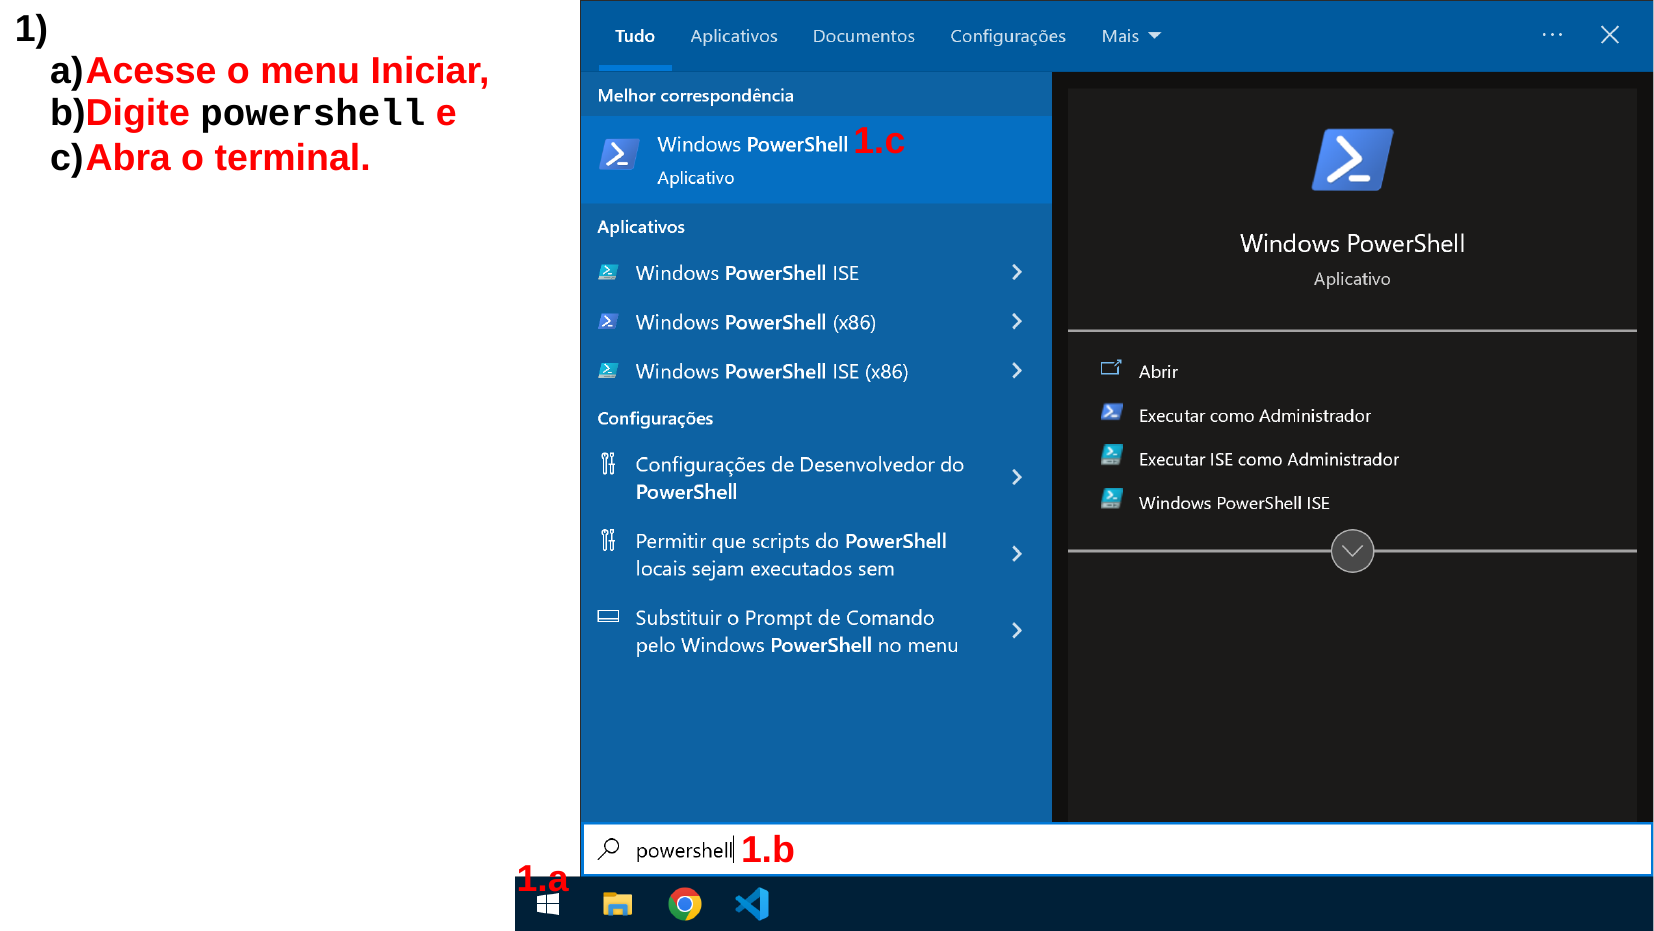

Acesse o menu Iniciar,
Digite powershell e
Abra o terminal.
1.c
1.b
1.a